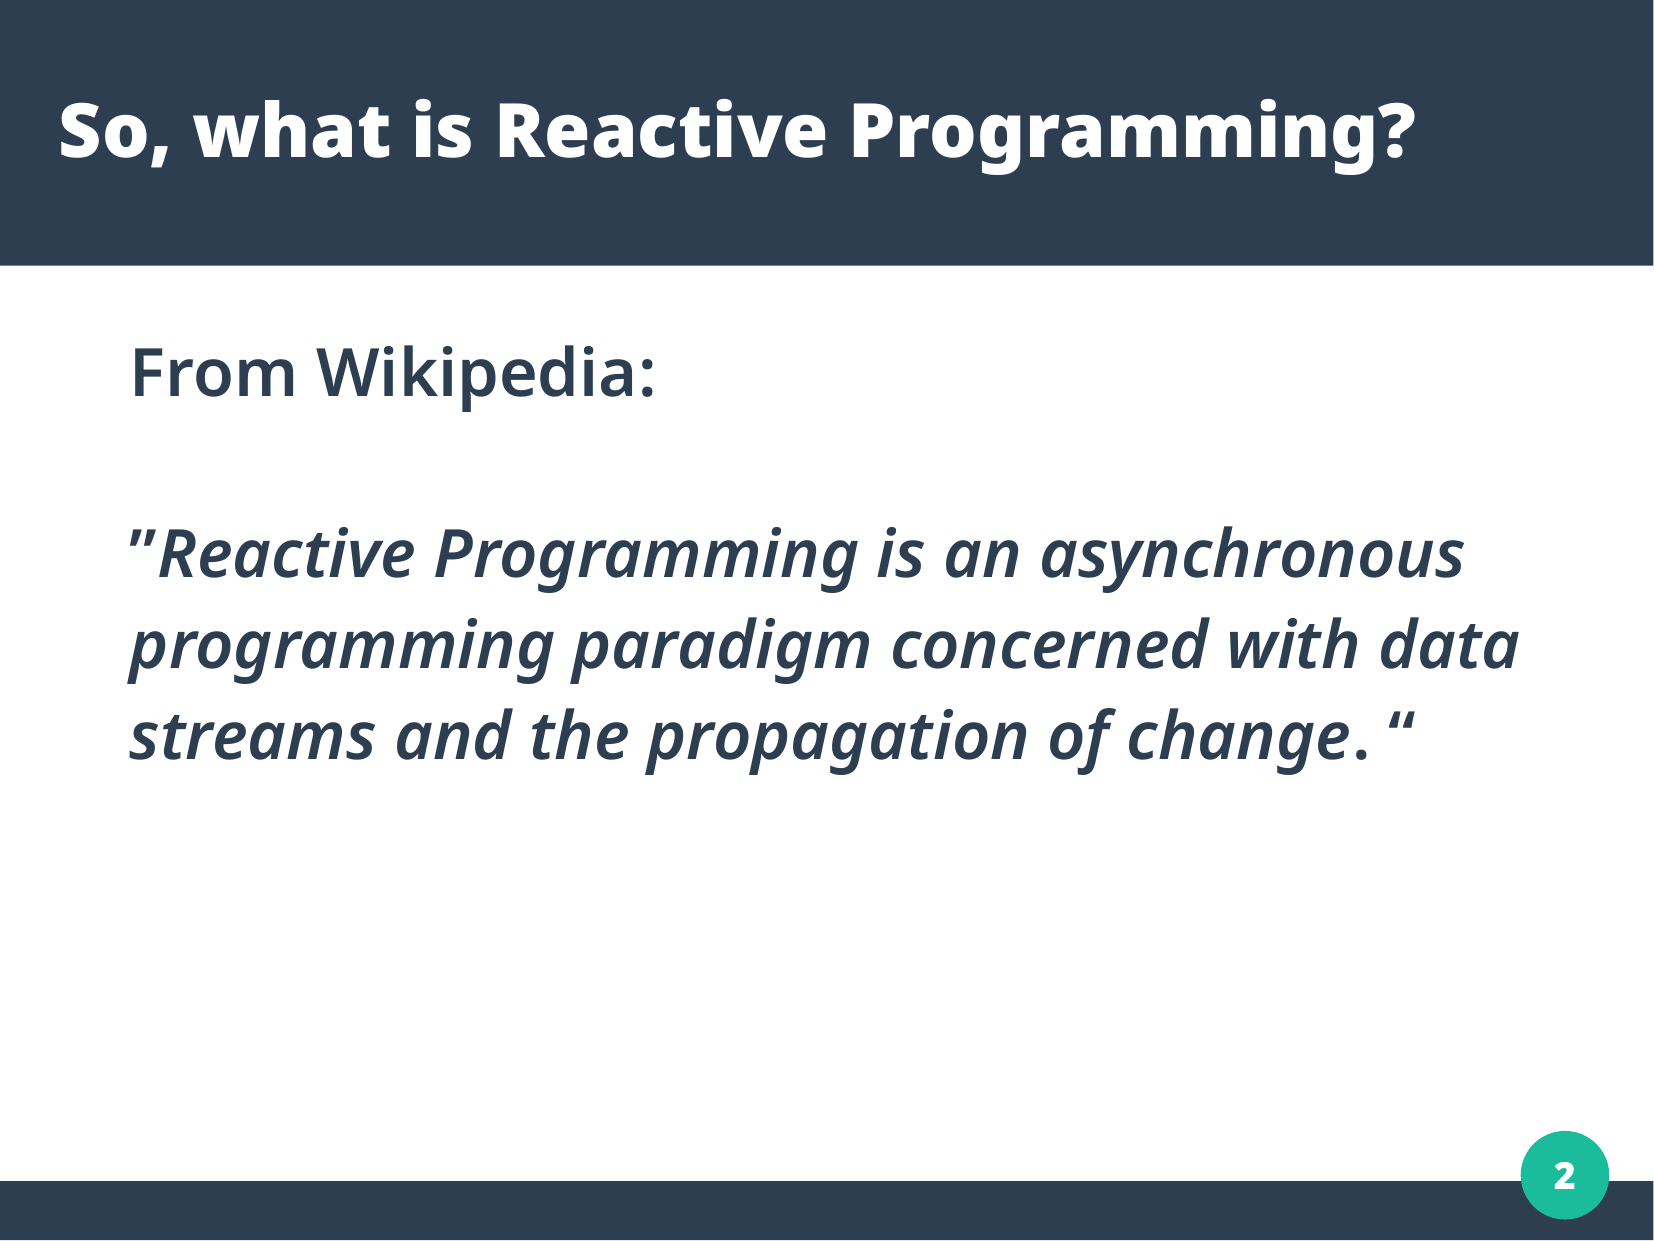

# So, what is Reactive Programming?
From Wikipedia:
”Reactive Programming is an asynchronous programming paradigm concerned with data streams and the propagation of change. “
2